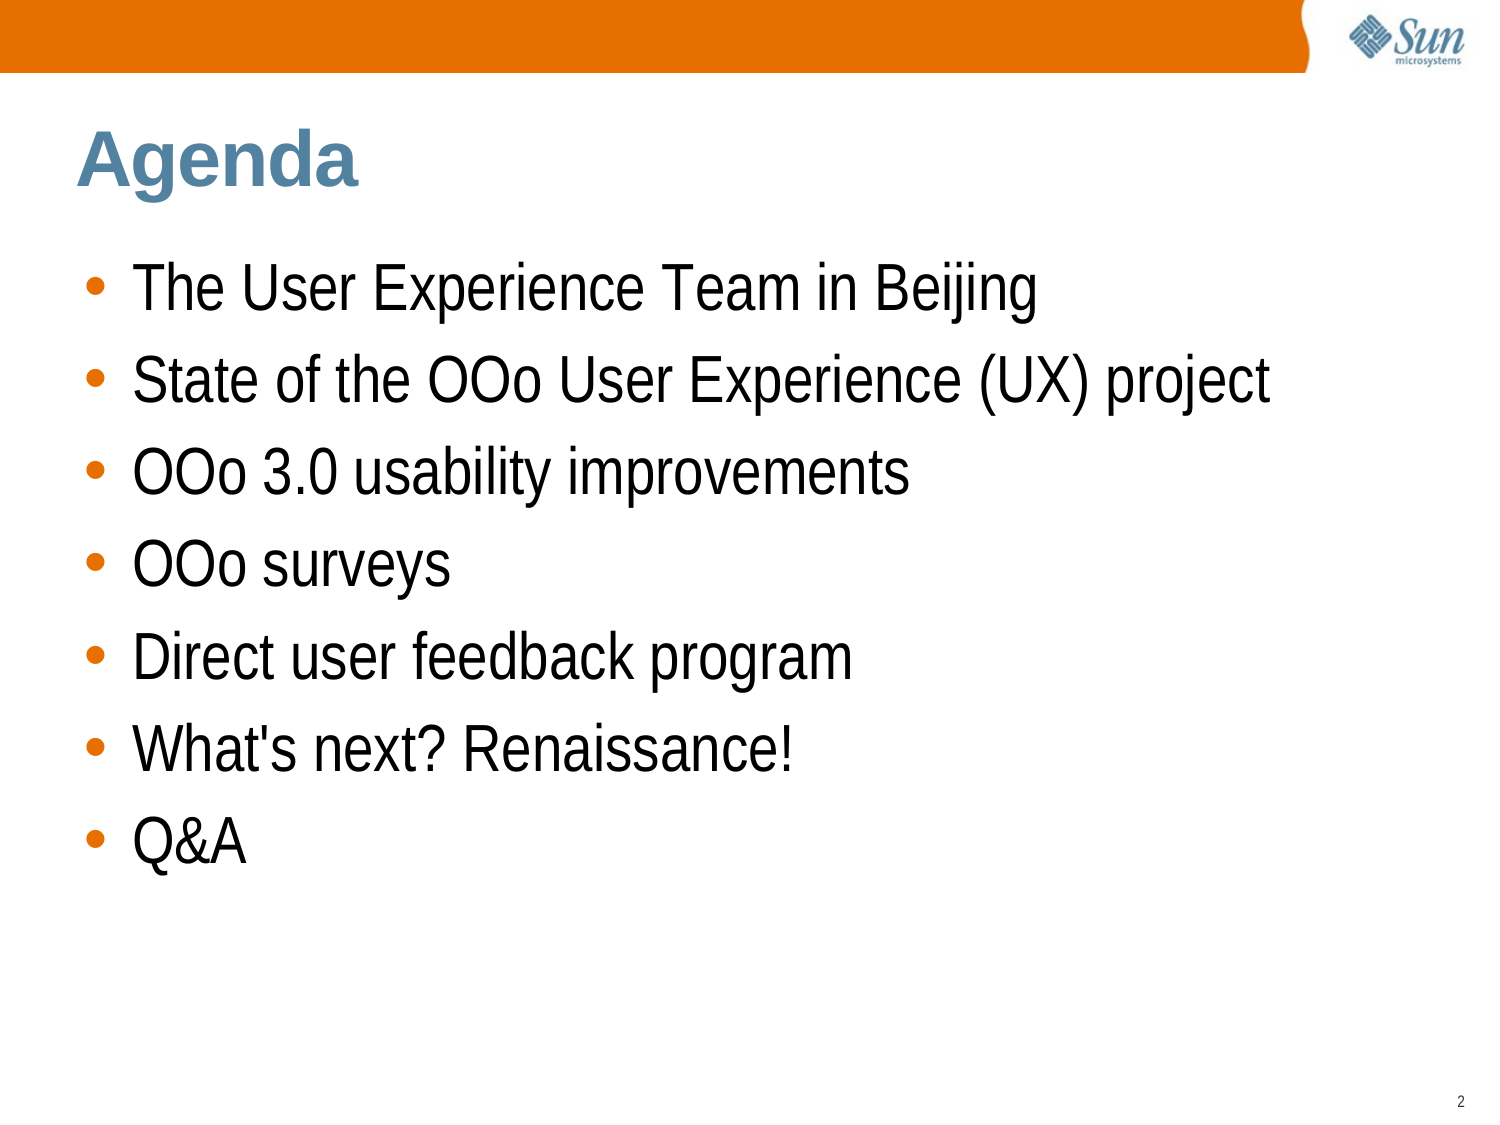

# Agenda
The User Experience Team in Beijing
State of the OOo User Experience (UX) project
OOo 3.0 usability improvements
OOo surveys
Direct user feedback program
What's next? Renaissance!
Q&A